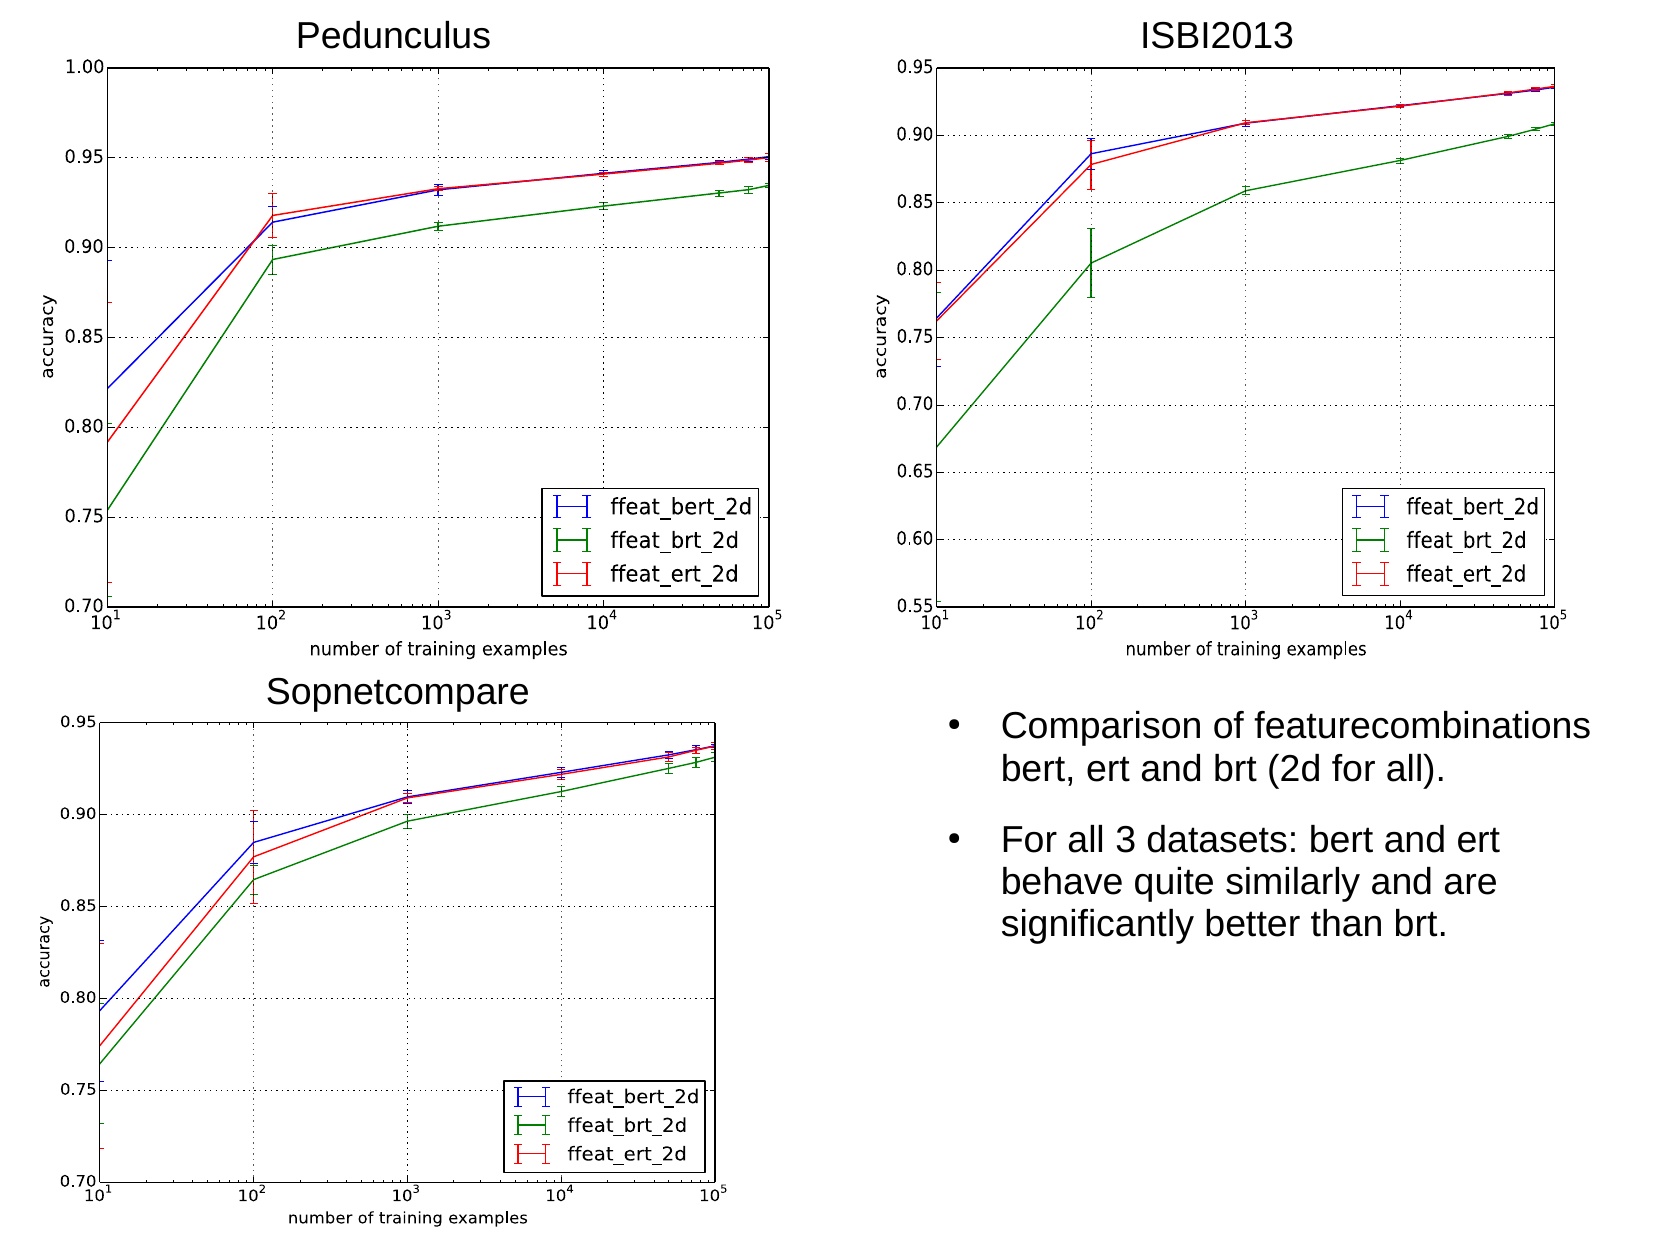

Pedunculus
ISBI2013
Sopnetcompare
# Comparison of featurecombinations bert, ert and brt (2d for all).
For all 3 datasets: bert and ert behave quite similarly and are significantly better than brt.